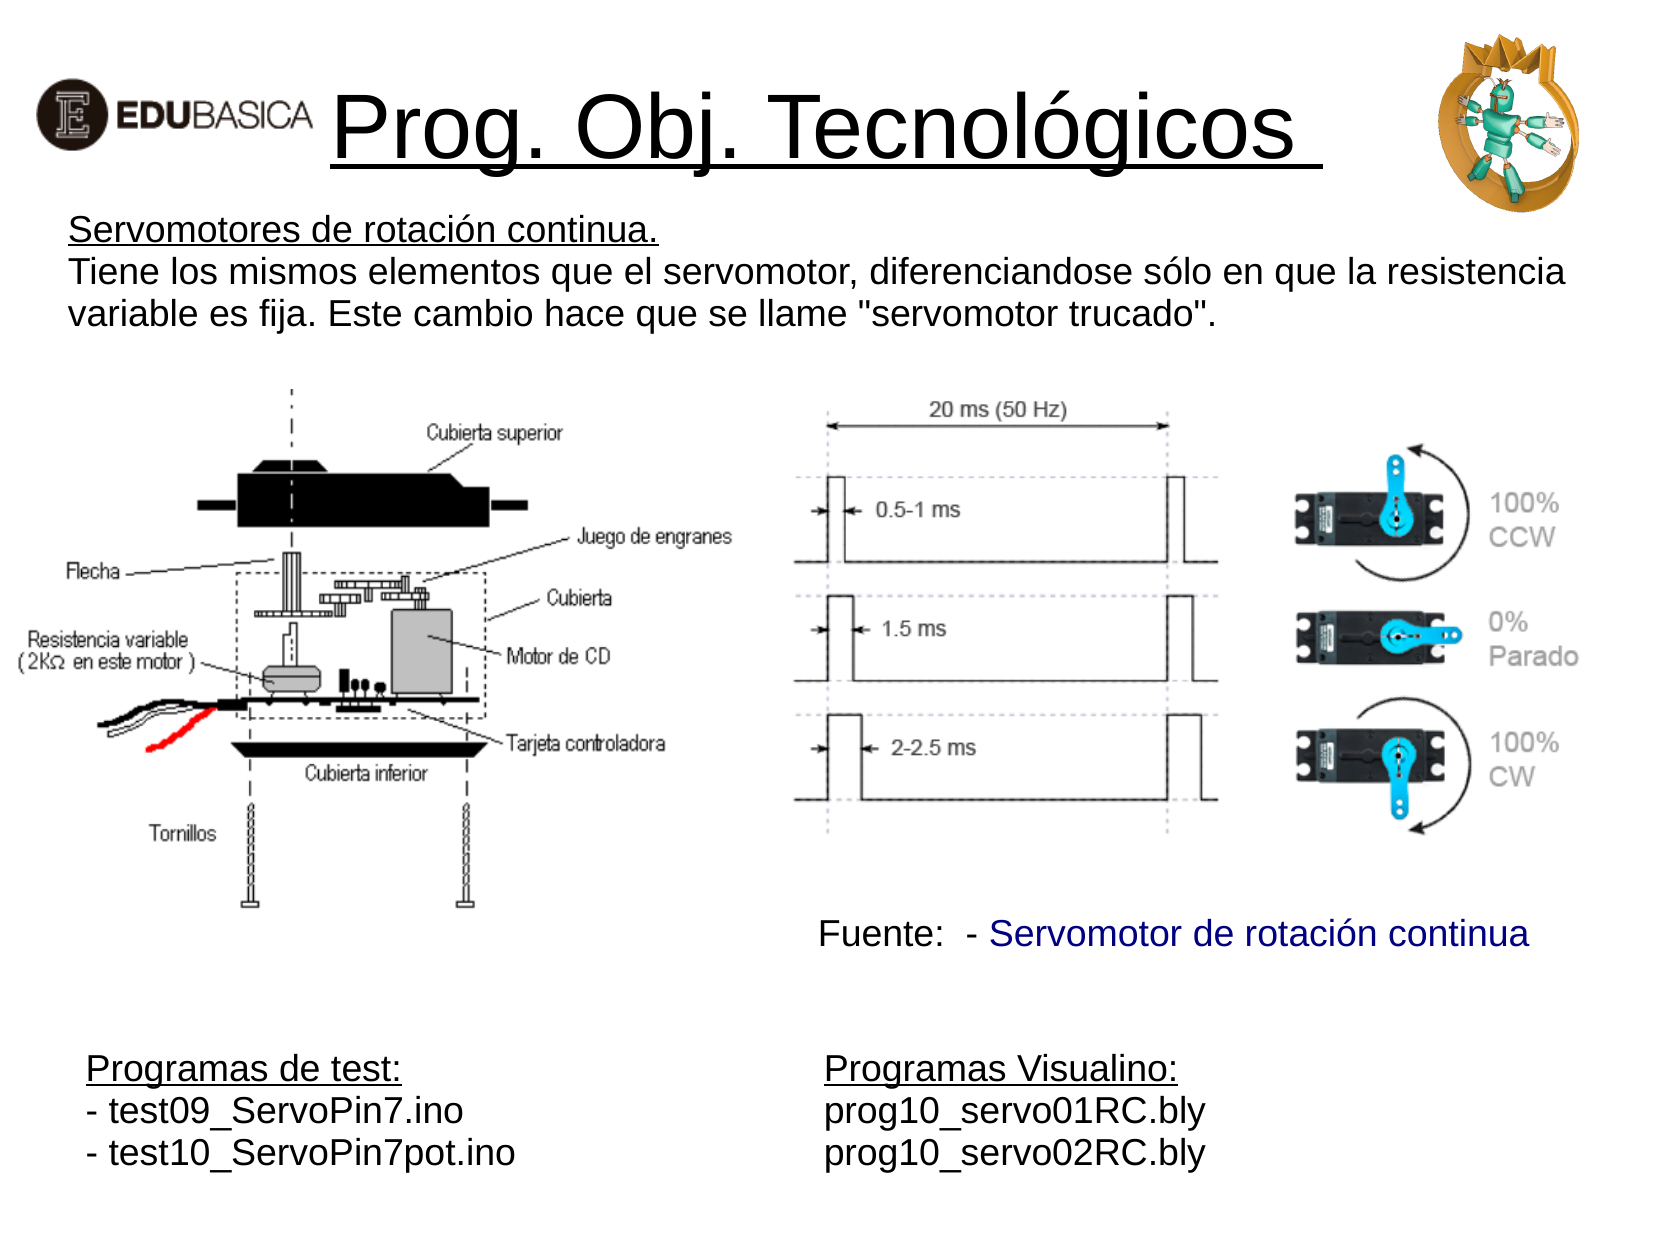

# Prog. Obj. Tecnológicos
Servomotores de rotación continua.
Tiene los mismos elementos que el servomotor, diferenciandose sólo en que la resistencia
variable es fija. Este cambio hace que se llame "servomotor trucado".
Fuente: - Servomotor de rotación continua
Programas de test:						Programas Visualino:
- test09_ServoPin7.ino					prog10_servo01RC.bly
- test10_ServoPin7pot.ino					prog10_servo02RC.bly